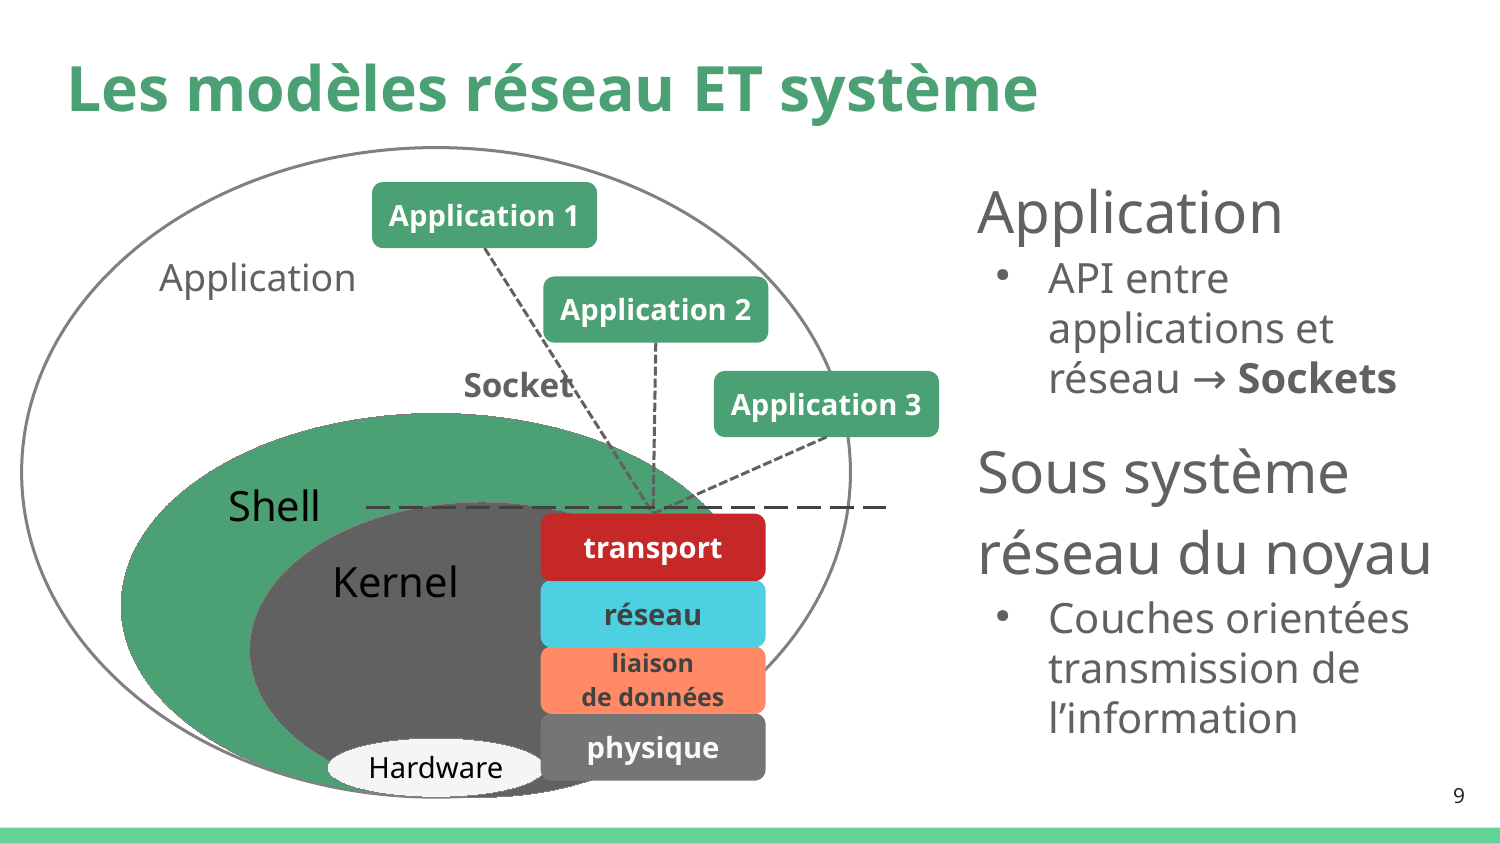

# Les modèles réseau ET système
Application
Application
API entre applications et réseau → Sockets
Sous système réseau du noyau
Couches orientées transmission de l’information
Application 1
Application 2
Socket
Application 3
Shell
Kernel
transport
réseau
liaison
de données
physique
Hardware